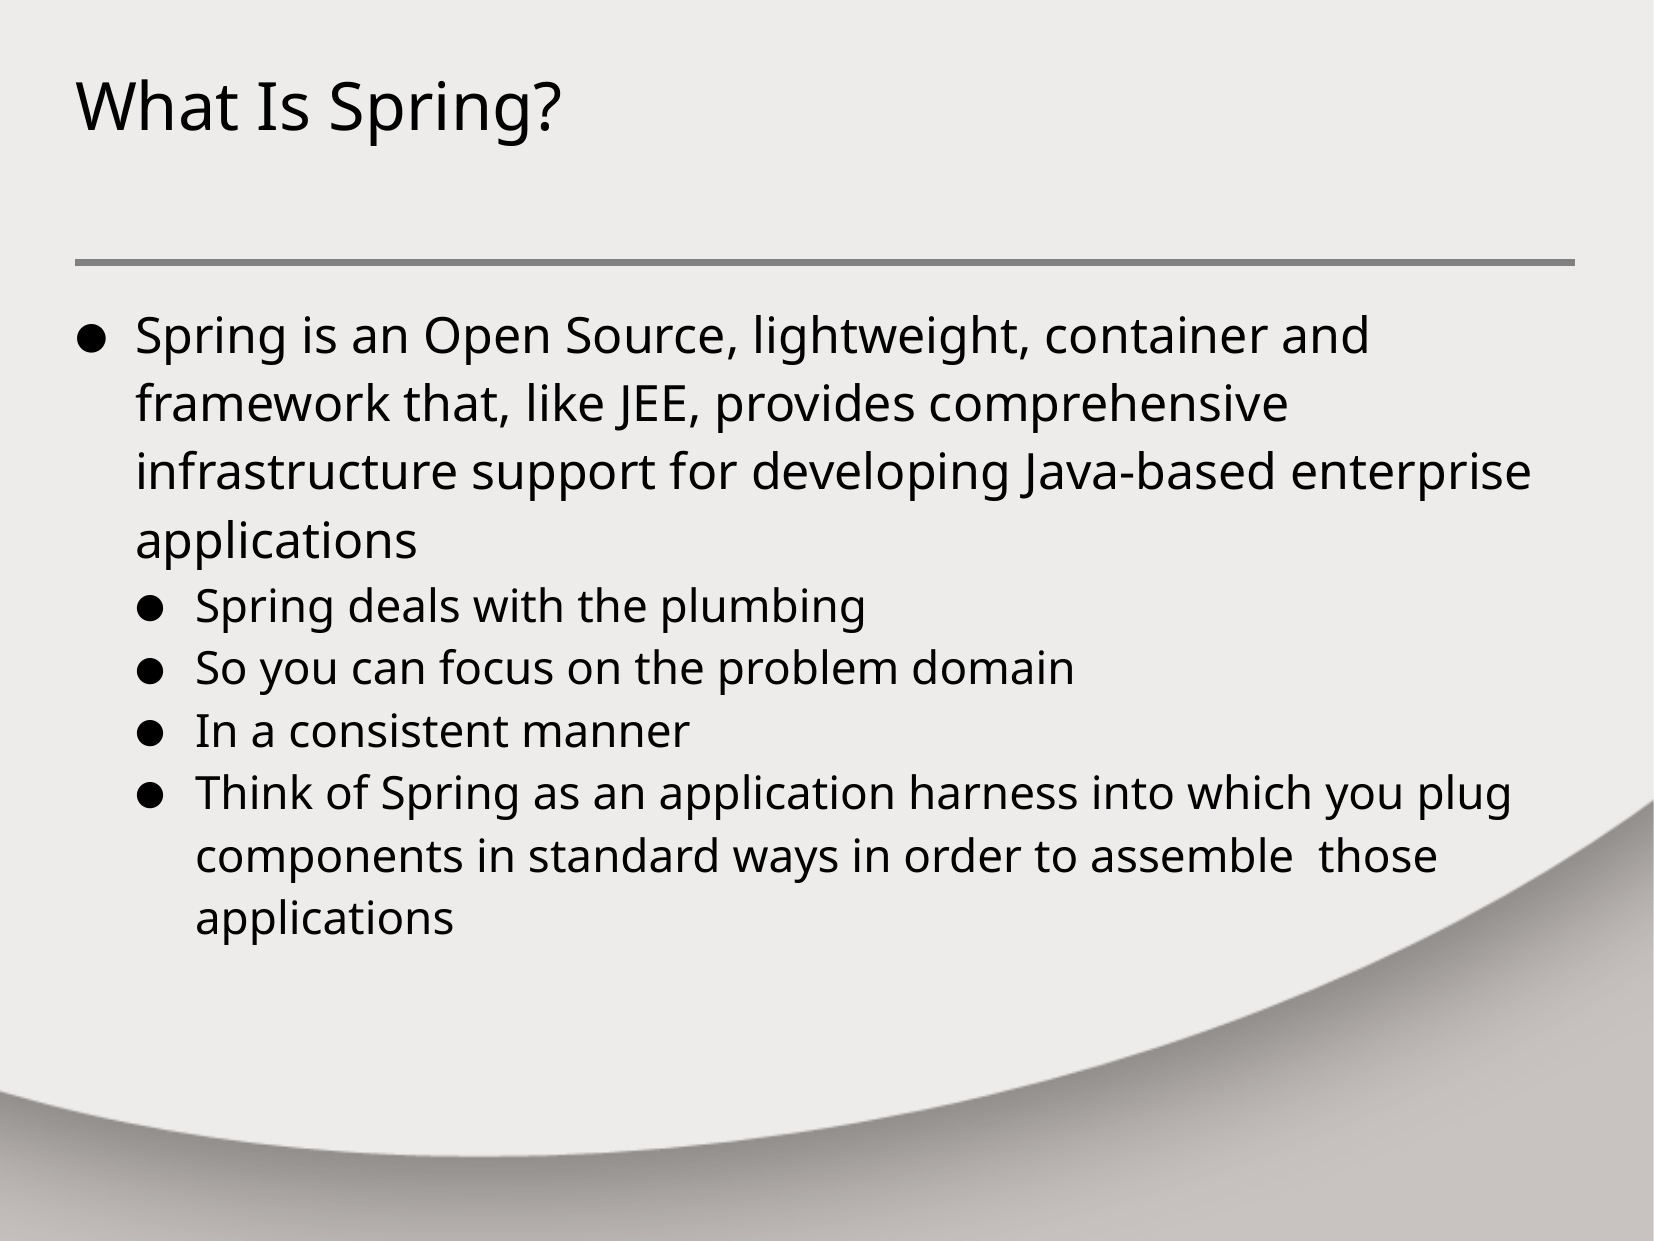

# What Is Spring?
Spring is an Open Source, lightweight, container and framework that, like JEE, provides comprehensive infrastructure support for developing Java-based enterprise applications
Spring deals with the plumbing
So you can focus on the problem domain
In a consistent manner
Think of Spring as an application harness into which you plug components in standard ways in order to assemble those applications